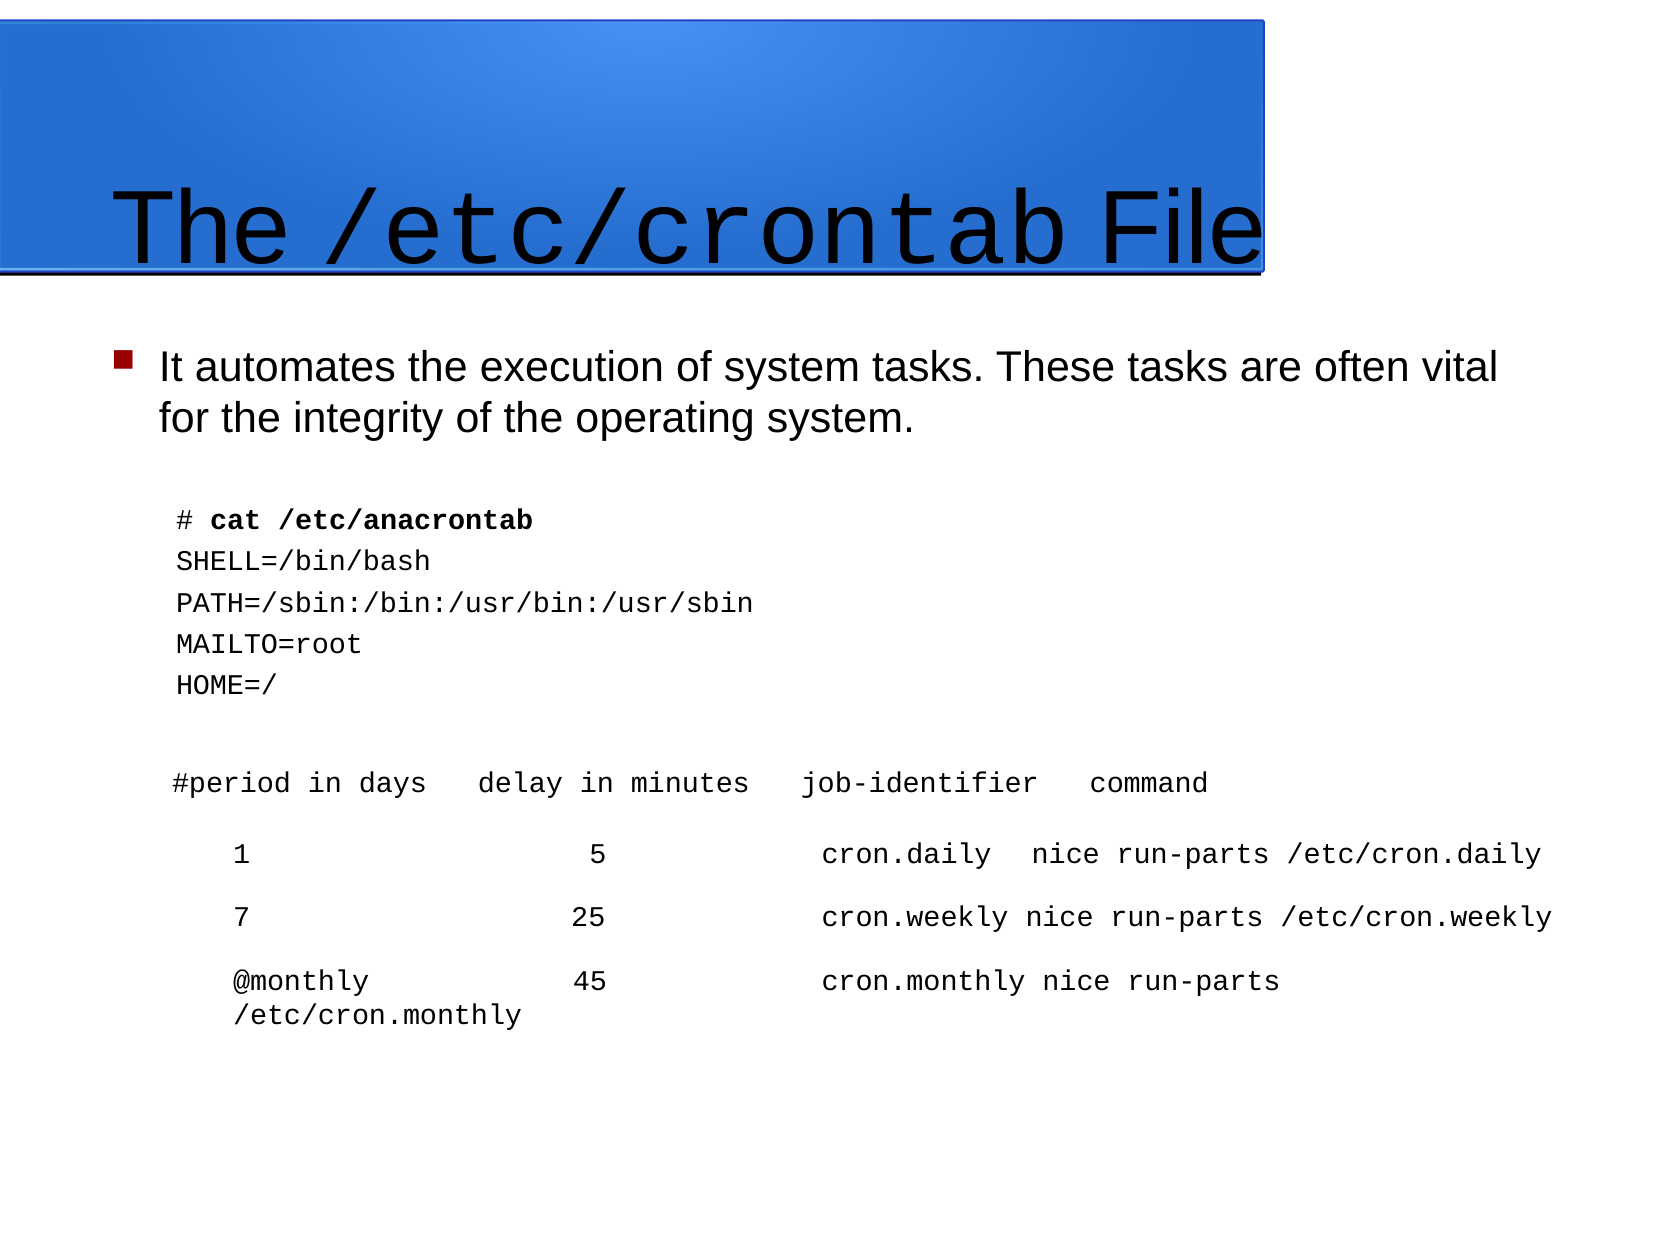

# The /etc/crontab File
It automates the execution of system tasks. These tasks are often vital for the integrity of the operating system.
# cat /etc/anacrontab
SHELL=/bin/bash
PATH=/sbin:/bin:/usr/bin:/usr/sbin
MAILTO=root
HOME=/
#period in days delay in minutes job-identifier command
1	 			 5	 cron.daily		 nice run-parts /etc/cron.daily
7 	25	 cron.weekly nice run-parts /etc/cron.weekly
@monthly 45	 cron.monthly nice run-parts /etc/cron.monthly